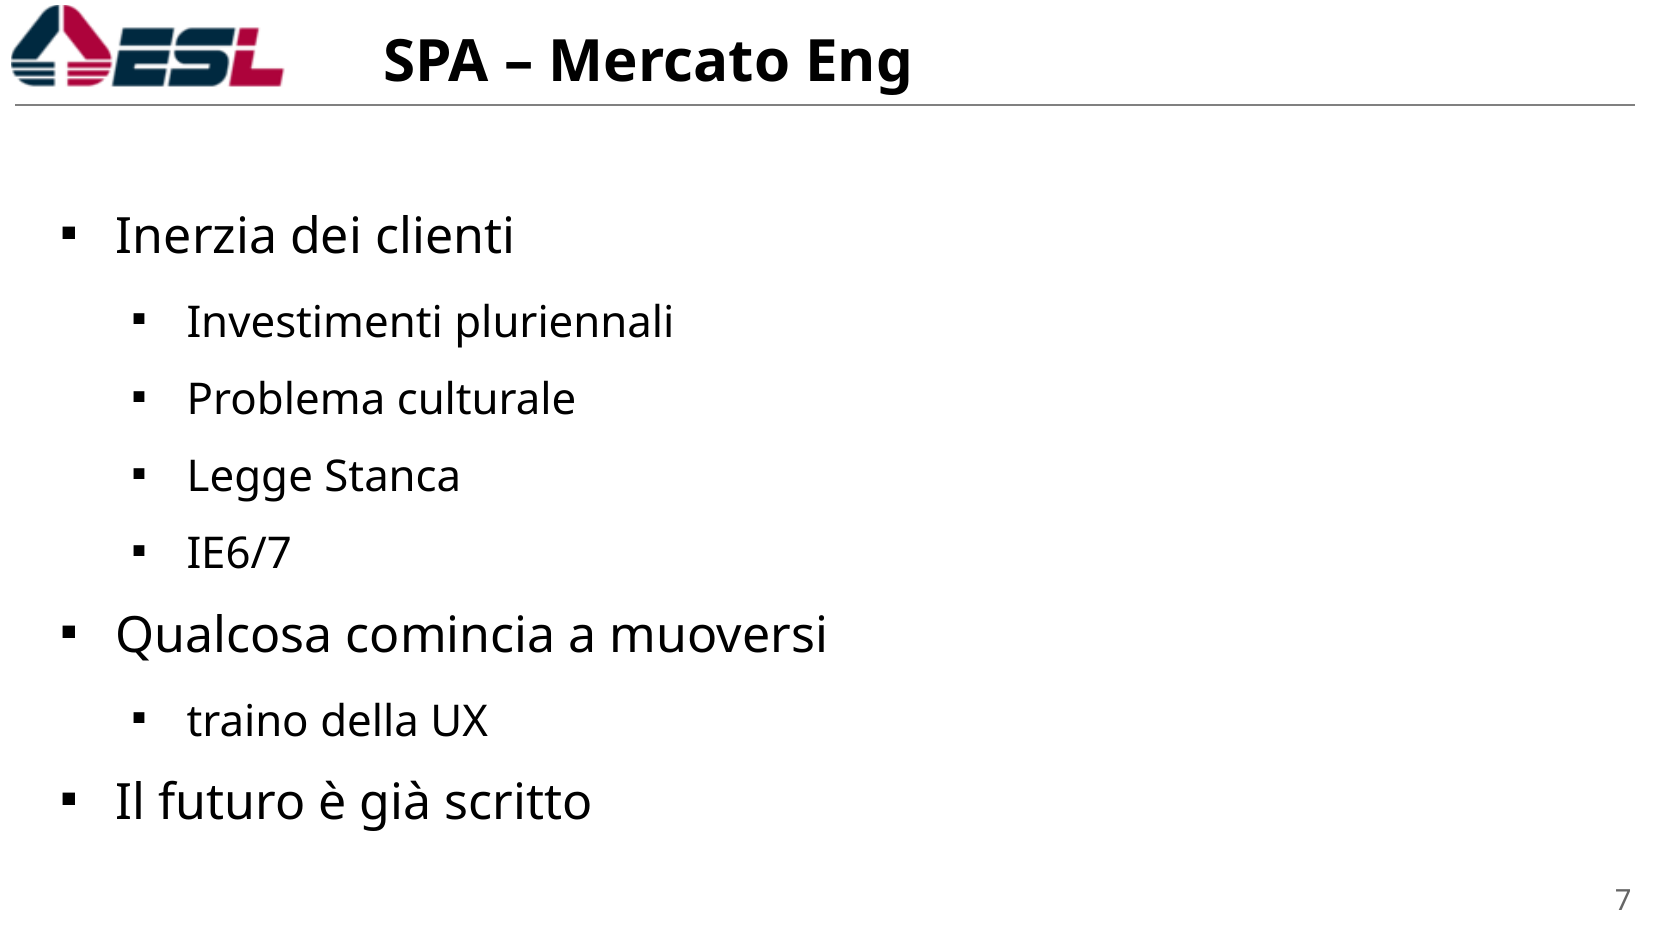

# SPA – Mercato Eng
Inerzia dei clienti
Investimenti pluriennali
Problema culturale
Legge Stanca
IE6/7
Qualcosa comincia a muoversi
traino della UX
Il futuro è già scritto